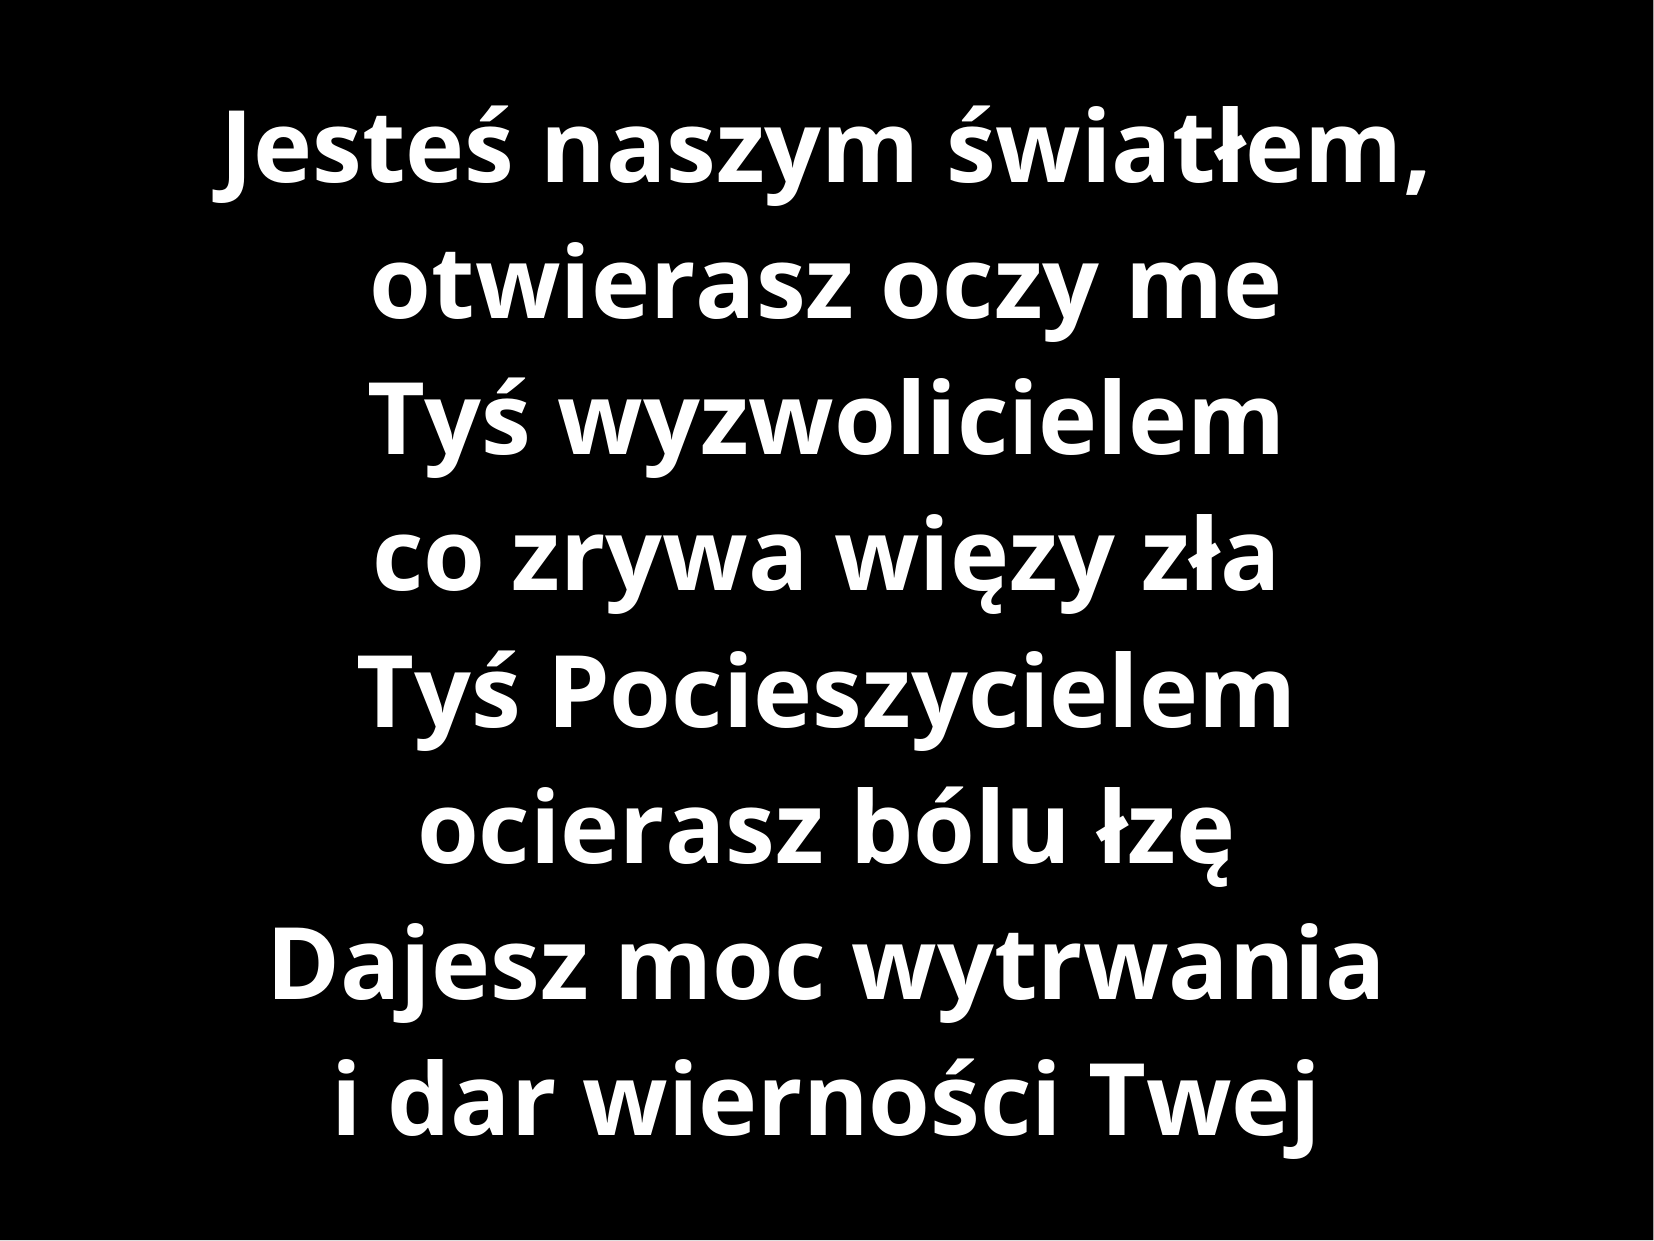

# Jesteś naszym światłem, otwierasz oczy me Tyś wyzwolicielem co zrywa więzy zła Tyś Pocieszycielem ocierasz bólu łzę Dajesz moc wytrwania i dar wierności Twej